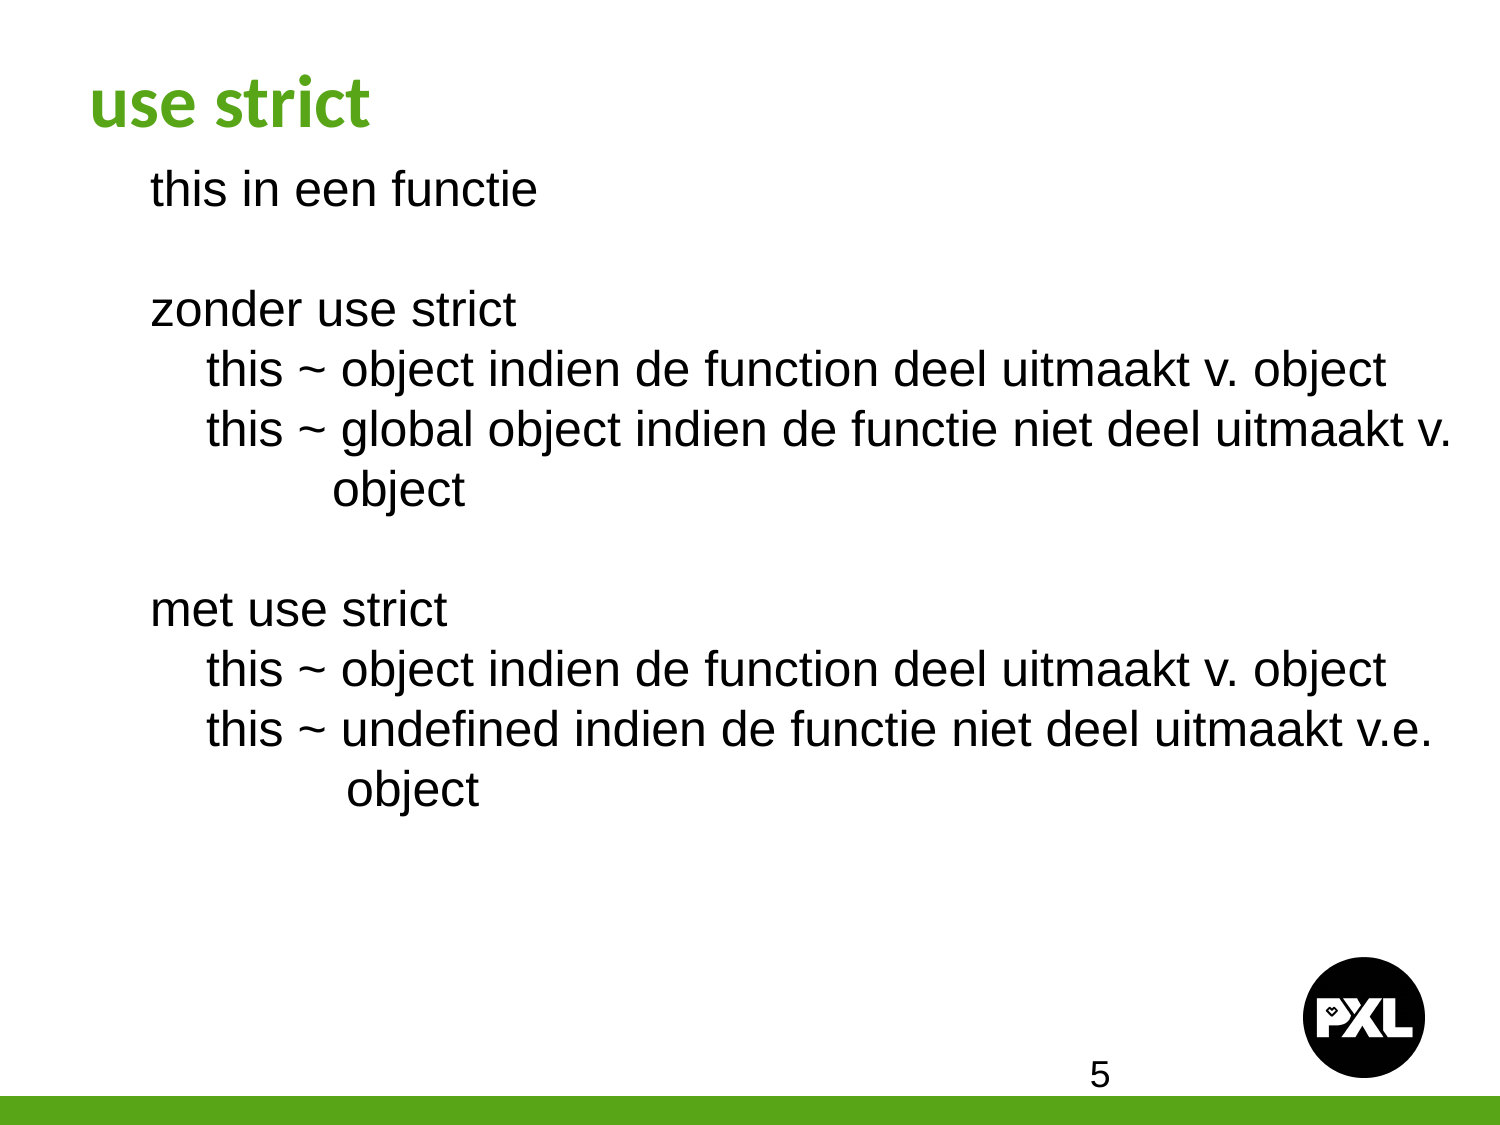

this in een functie
zonder use strict
 this ~ object indien de function deel uitmaakt v. object
 this ~ global object indien de functie niet deel uitmaakt v.
 object
met use strict
 this ~ object indien de function deel uitmaakt v. object
 this ~ undefined indien de functie niet deel uitmaakt v.e.
 object
use strict